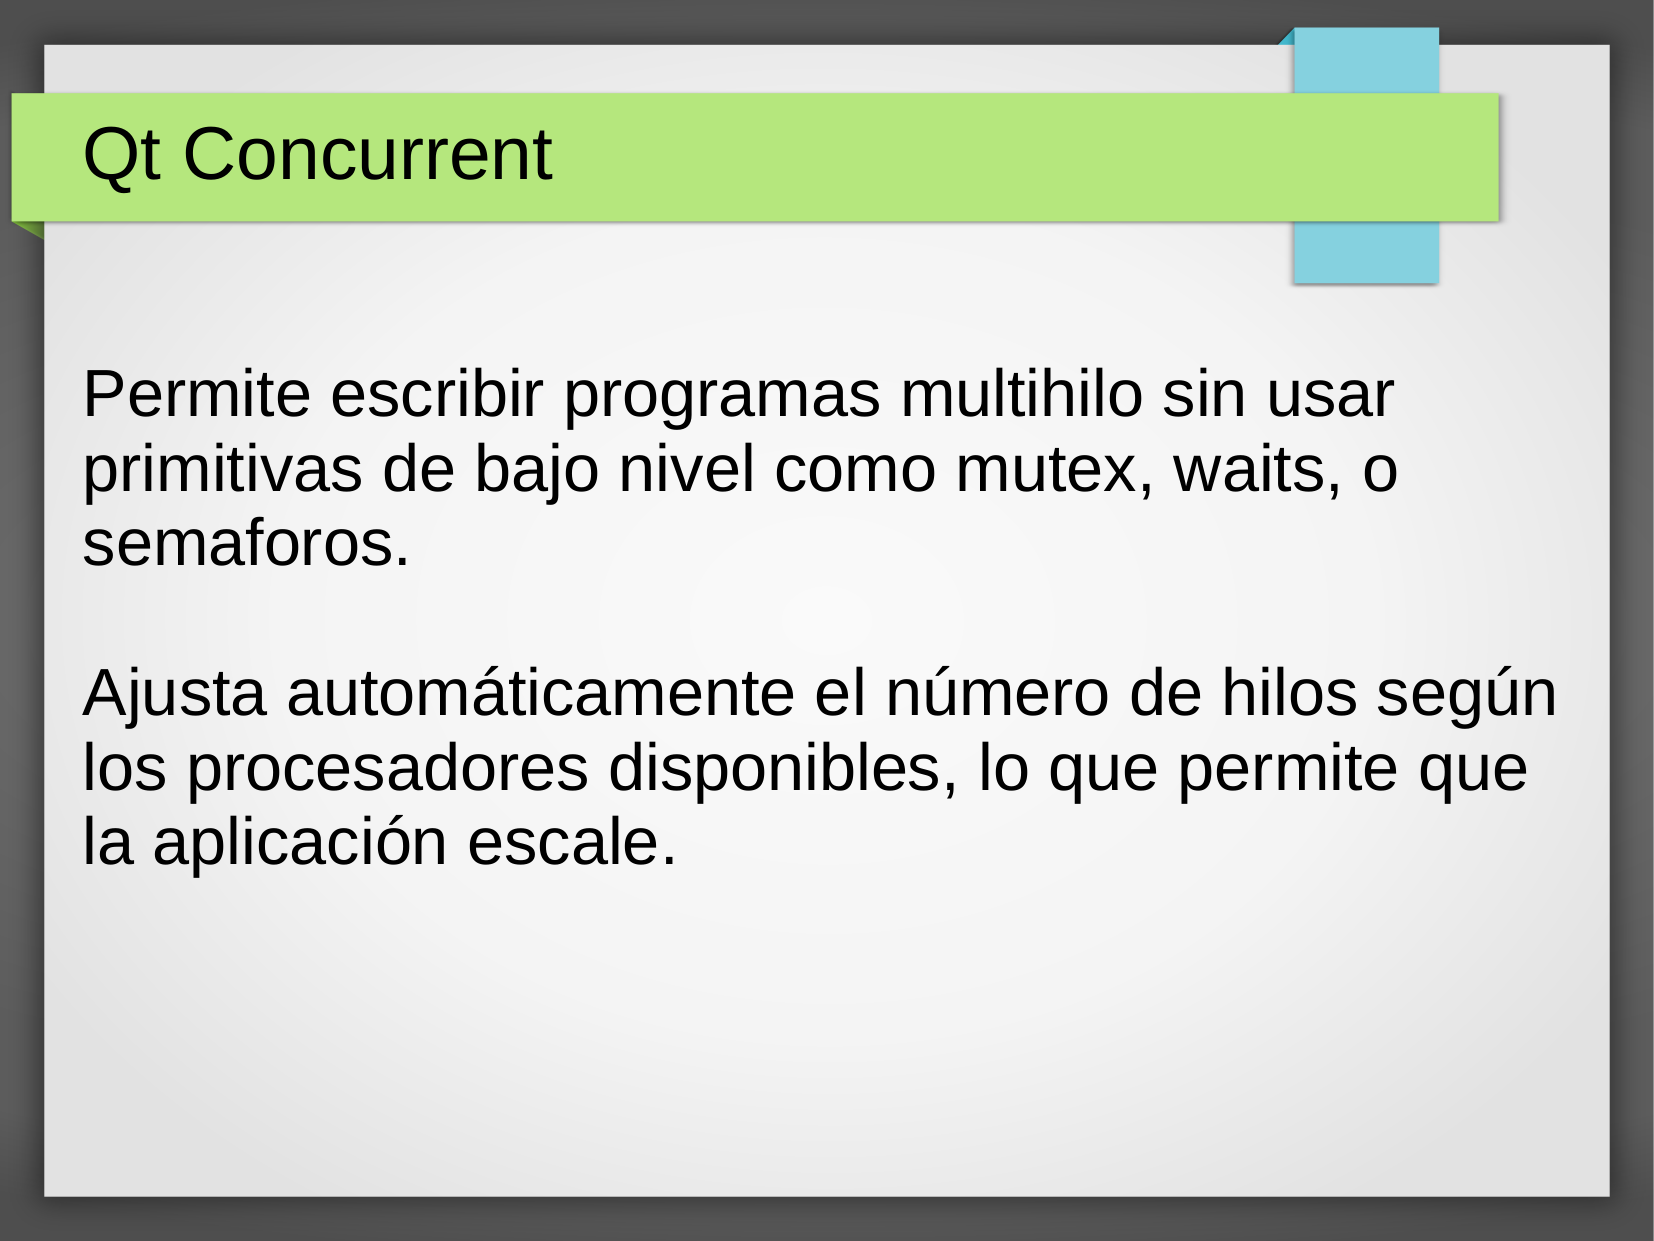

# Qt Concurrent
Permite escribir programas multihilo sin usar primitivas de bajo nivel como mutex, waits, o semaforos.
Ajusta automáticamente el número de hilos según los procesadores disponibles, lo que permite que la aplicación escale.